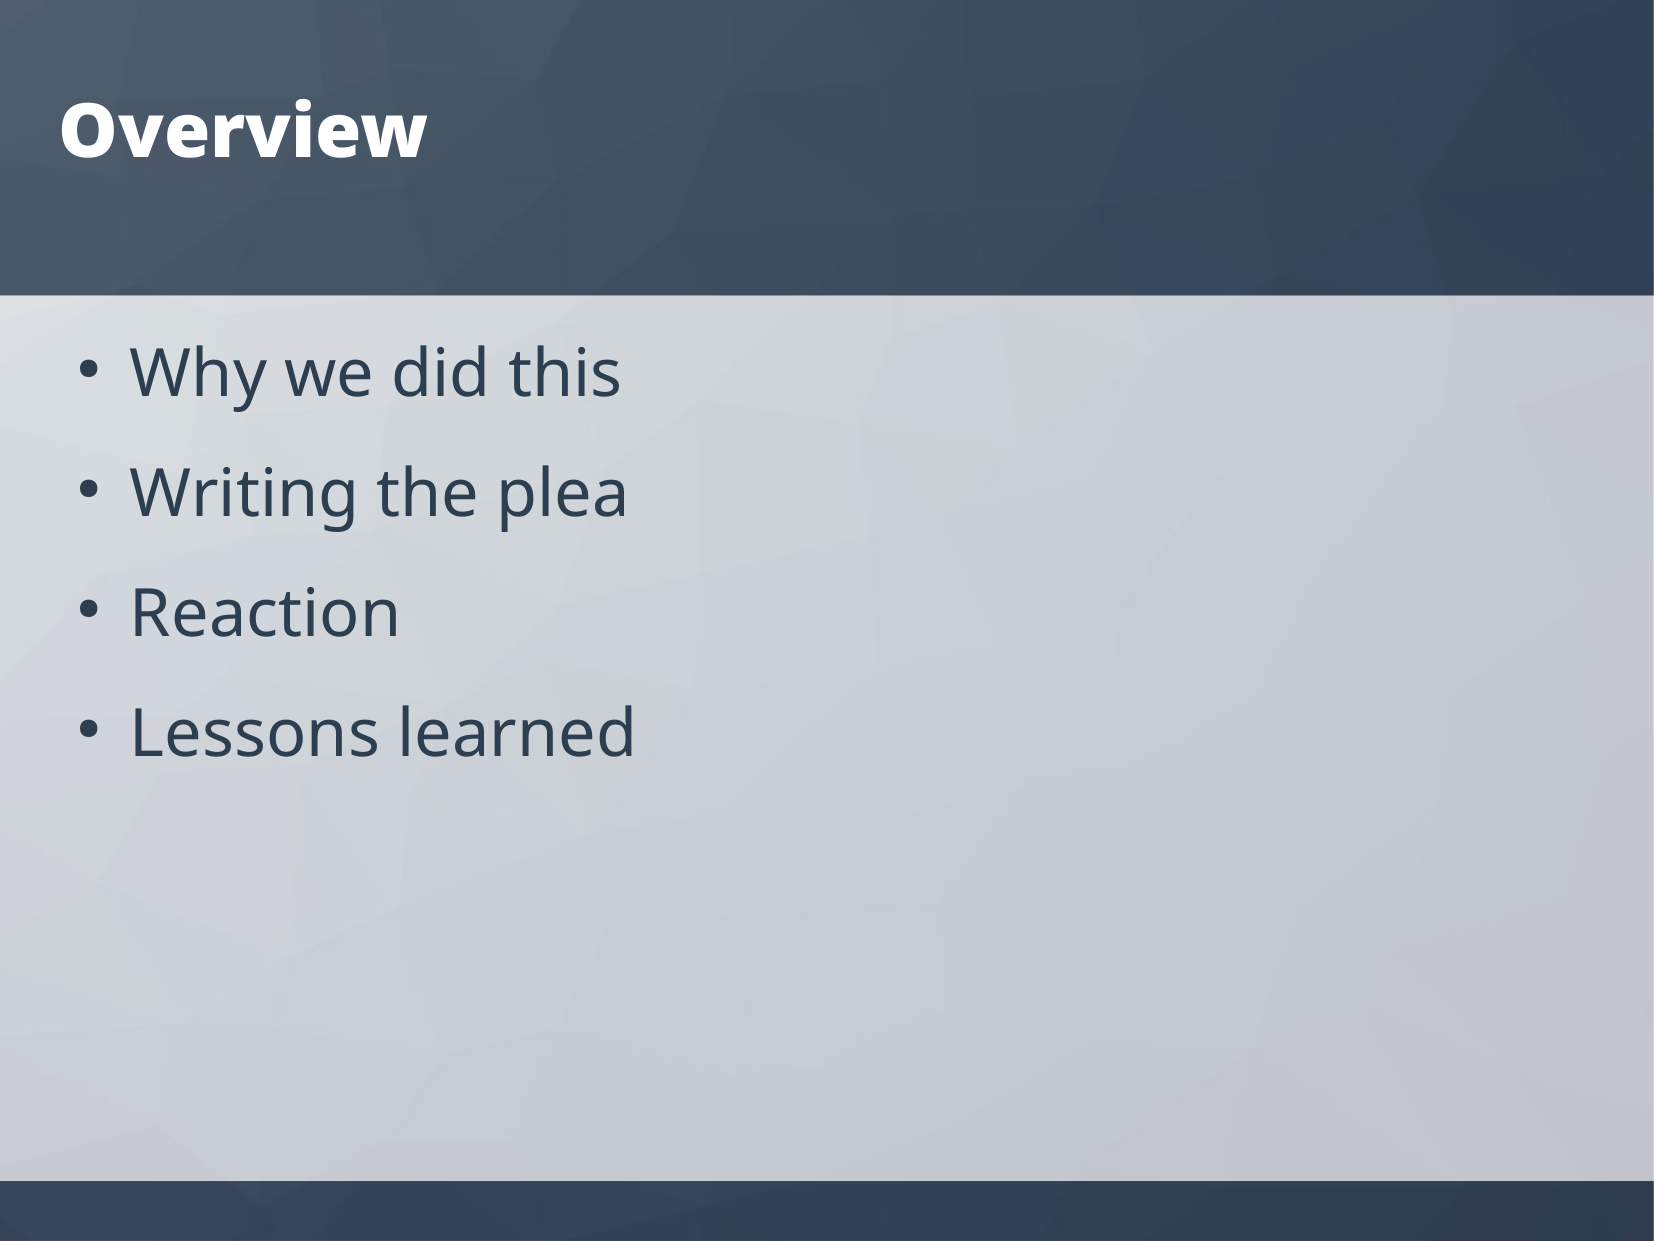

# Overview
Why we did this
Writing the plea
Reaction
Lessons learned